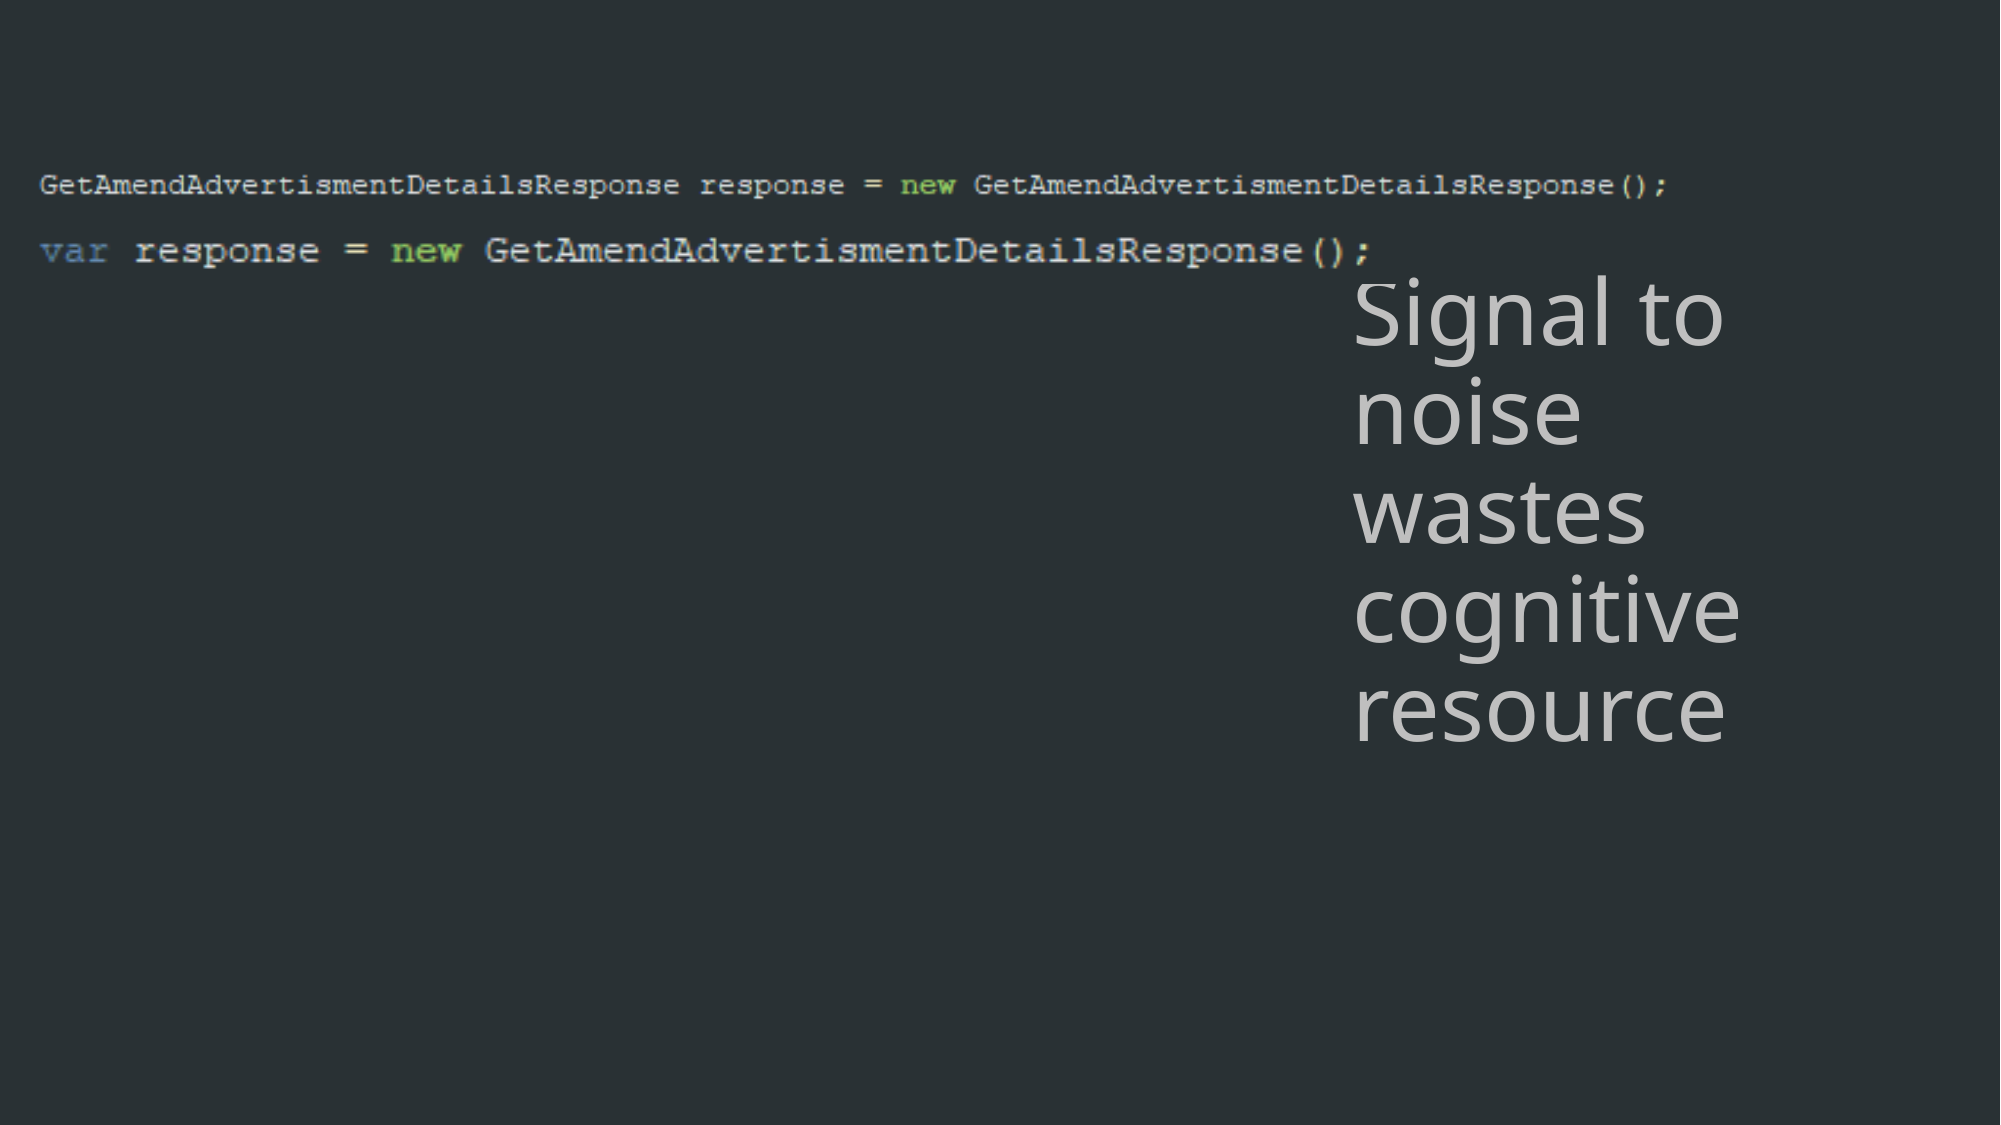

# Signal to noise wastes cognitive resource